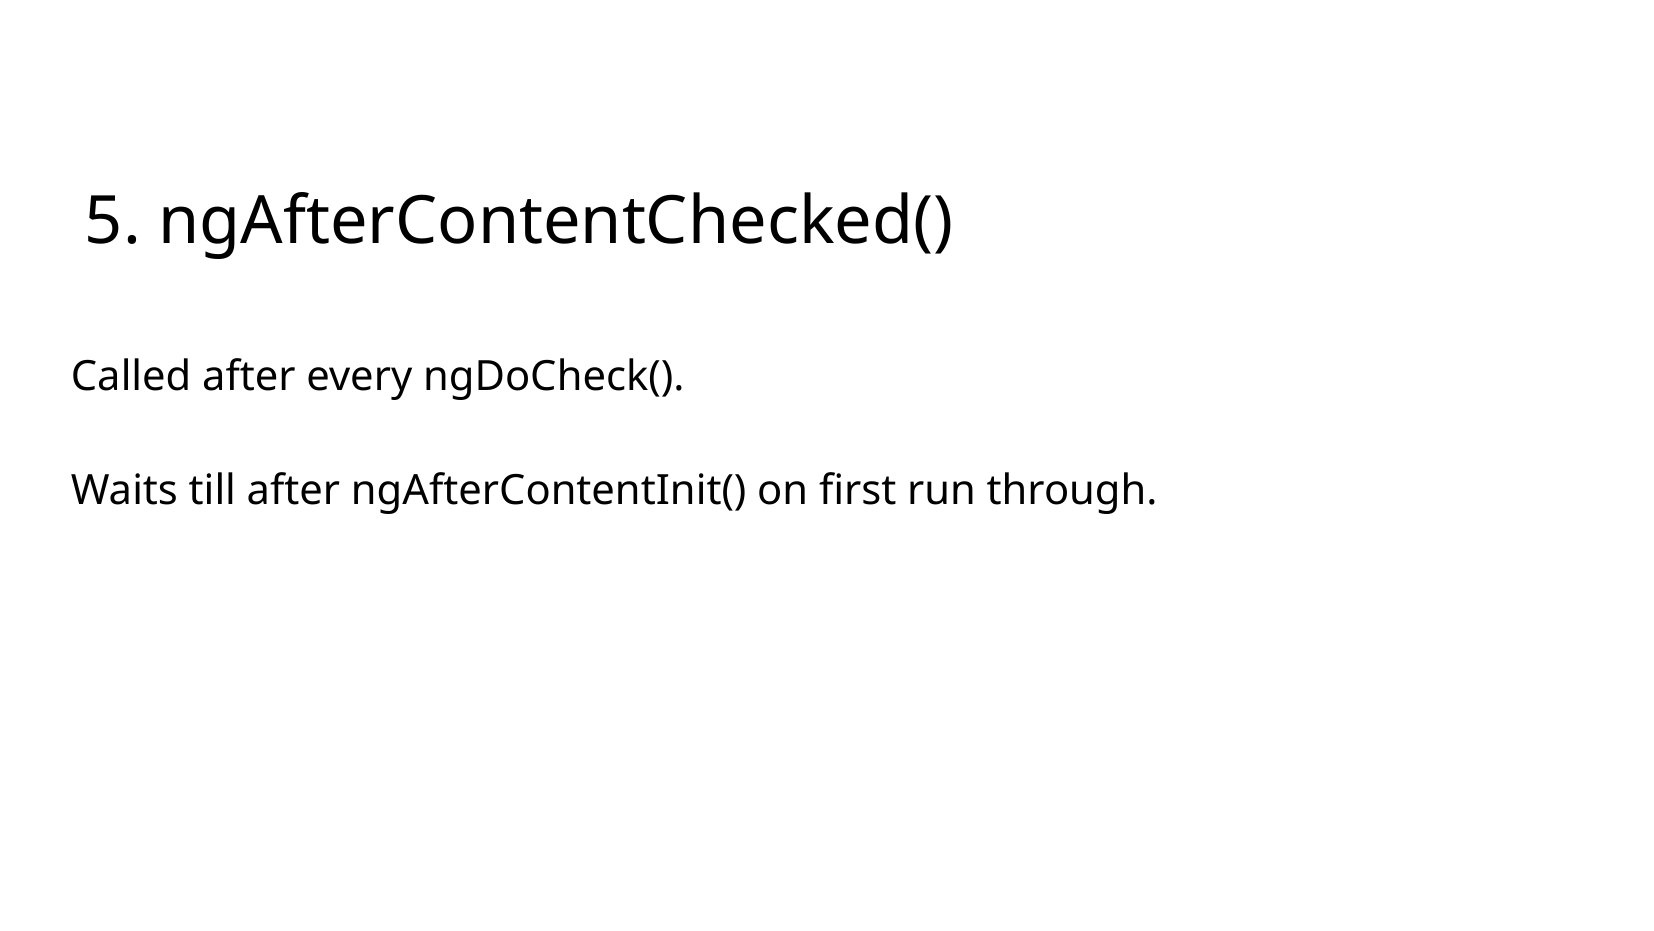

# 5. ngAfterContentChecked()
Called after every ngDoCheck().
Waits till after ngAfterContentInit() on first run through.